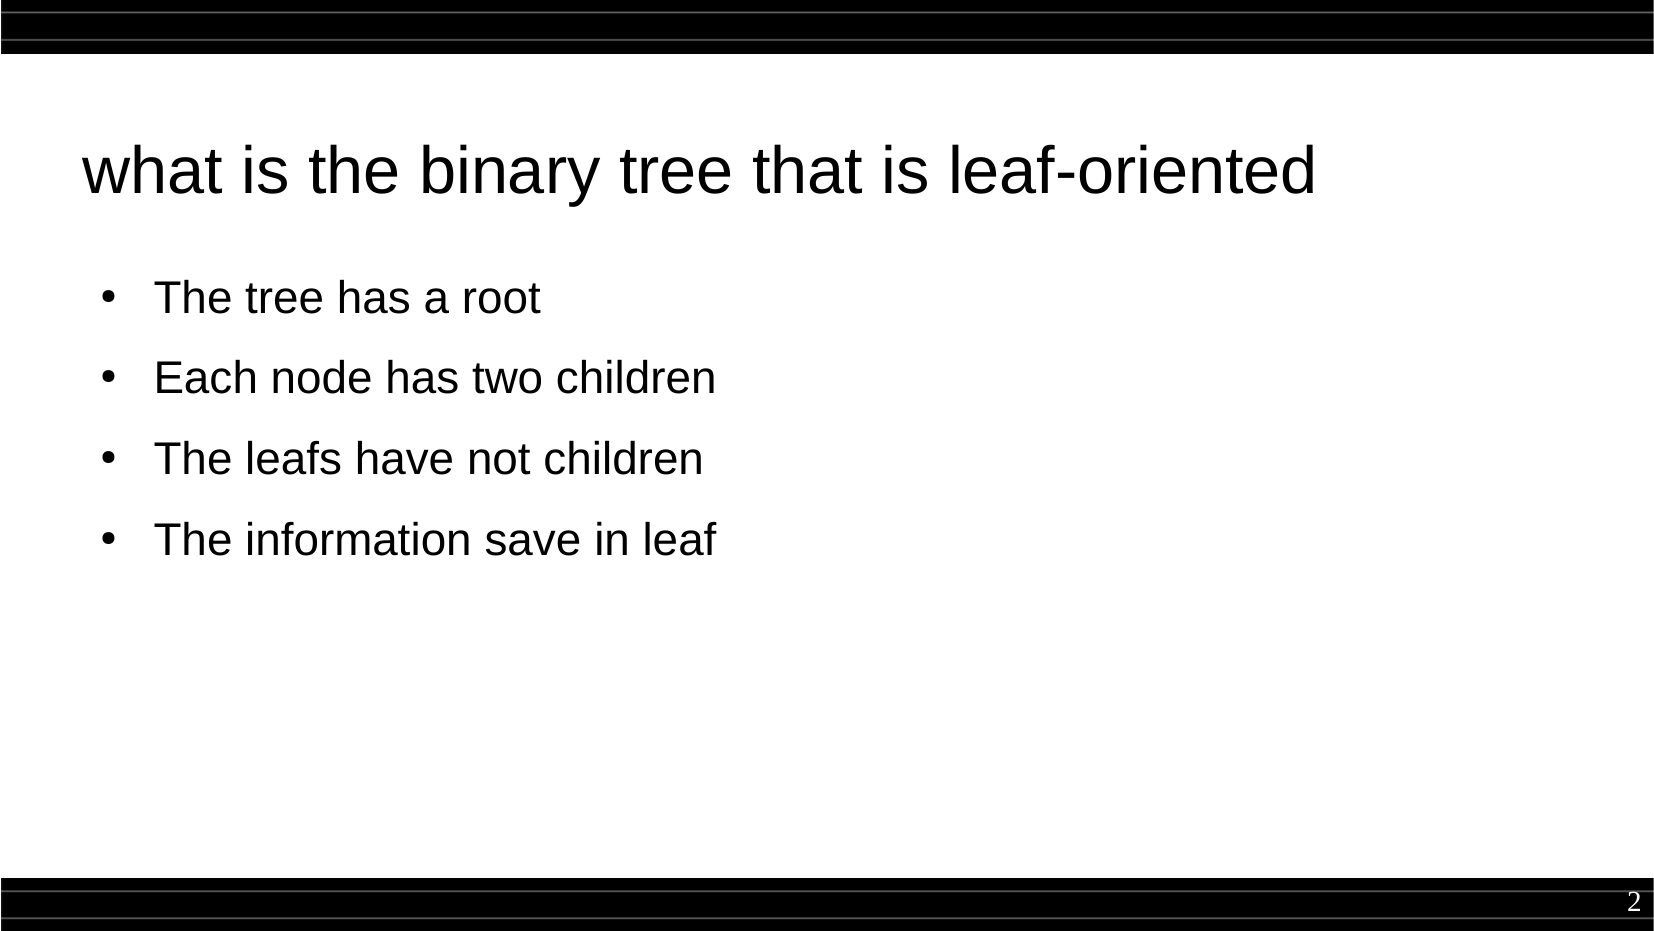

# what is the binary tree that is leaf-oriented
The tree has a root
Each node has two children
The leafs have not children
The information save in leaf